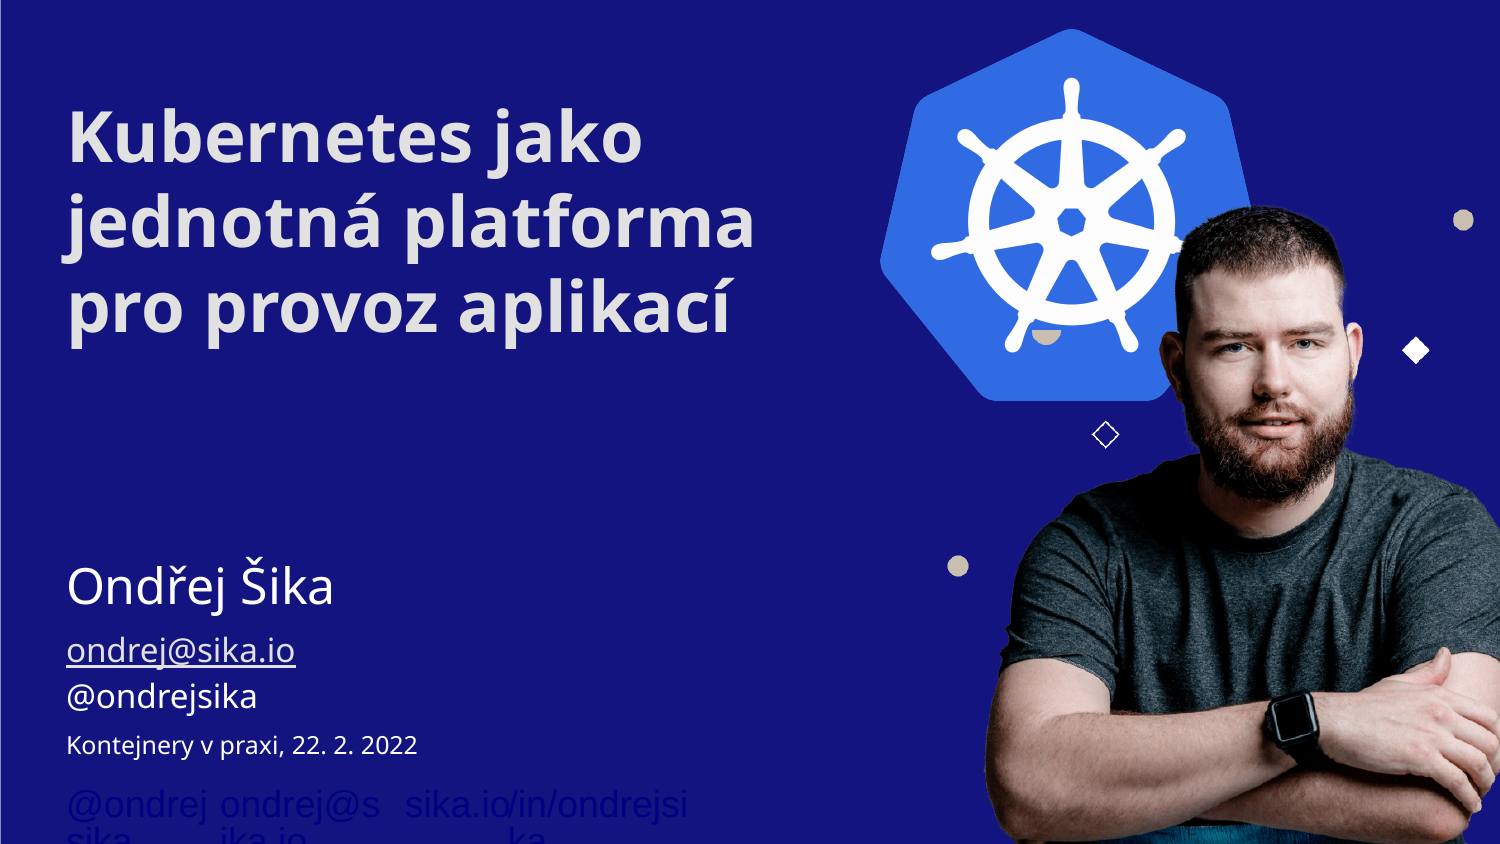

Kubernetes jako
jednotná platforma
pro provoz aplikací
# Ondřej Šika
ondrej@sika.io
@ondrejsika
Kontejnery v praxi, 22. 2. 2022